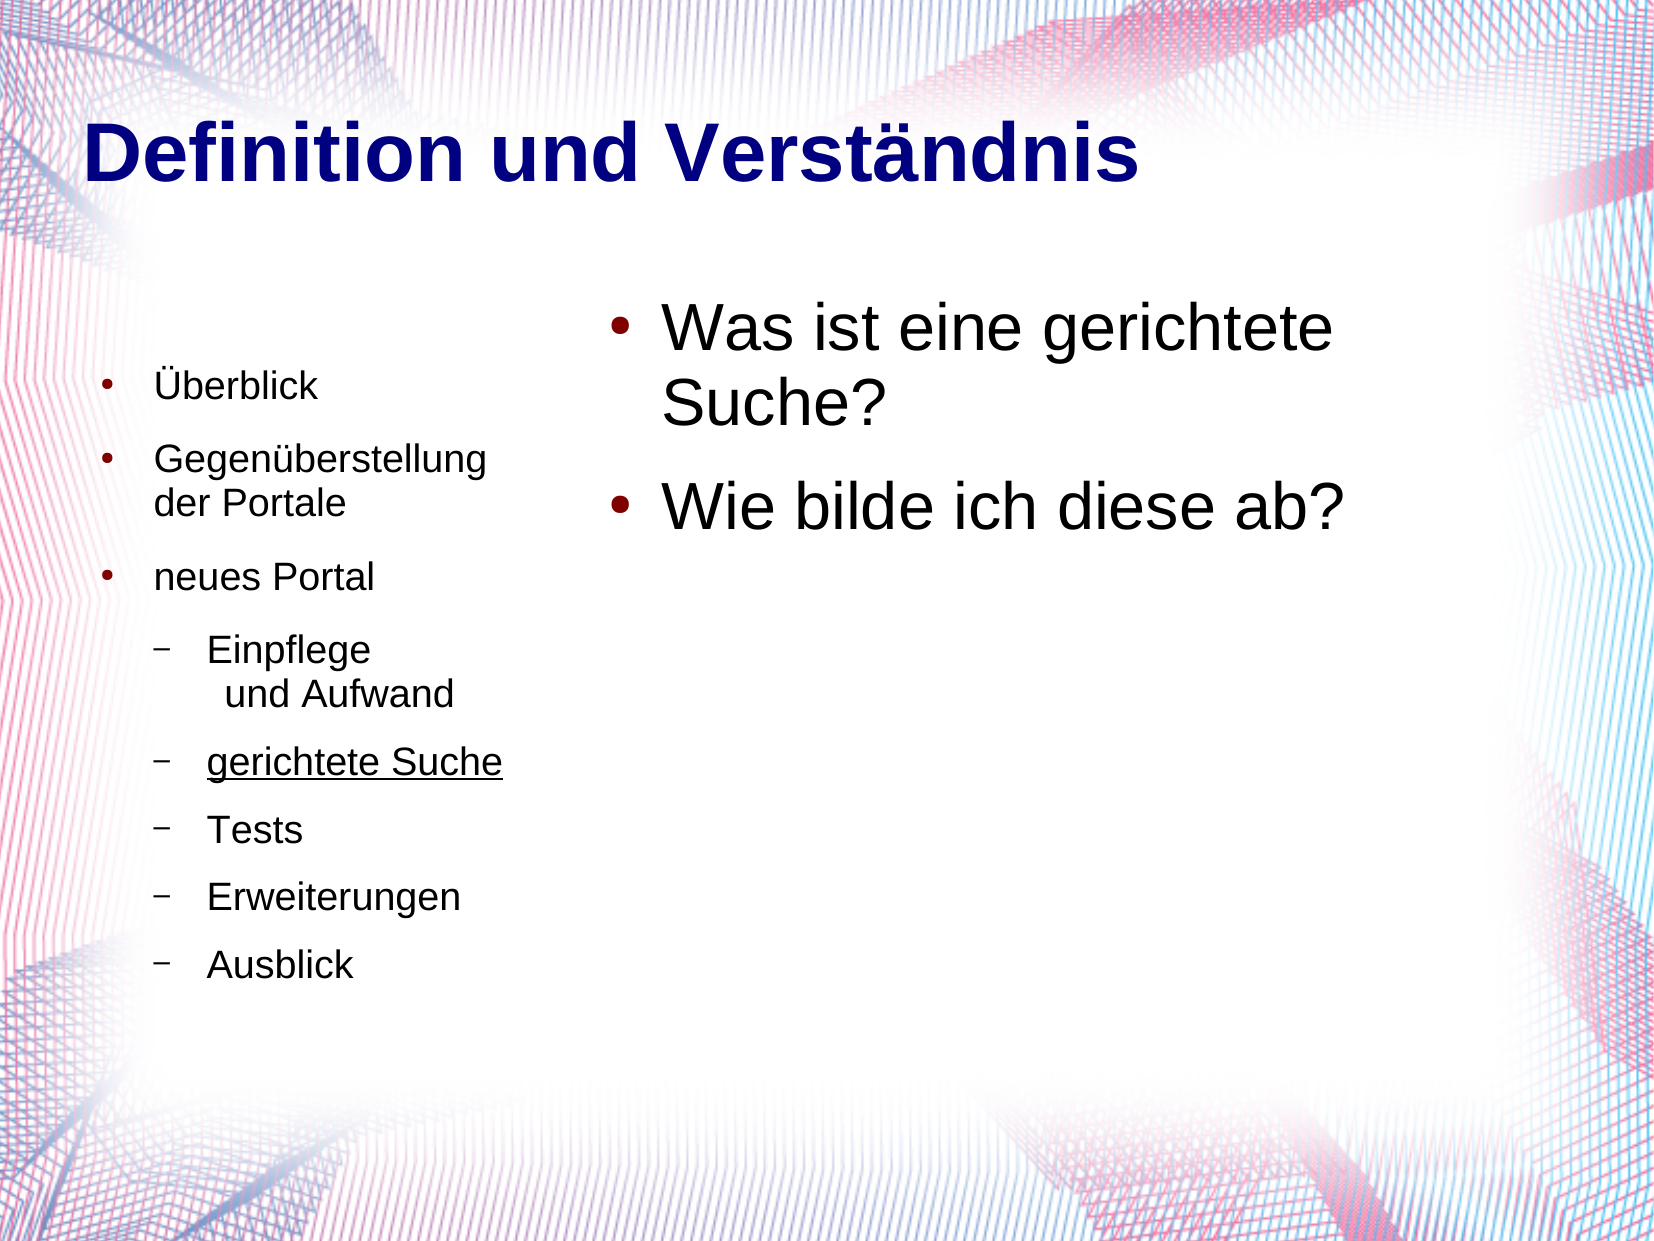

# Definition und Verständnis
Überblick
Gegenüberstellung der Portale
neues Portal
Einpflege
und Aufwand
gerichtete Suche
Tests
Erweiterungen
Ausblick
Was ist eine gerichtete Suche?
Wie bilde ich diese ab?